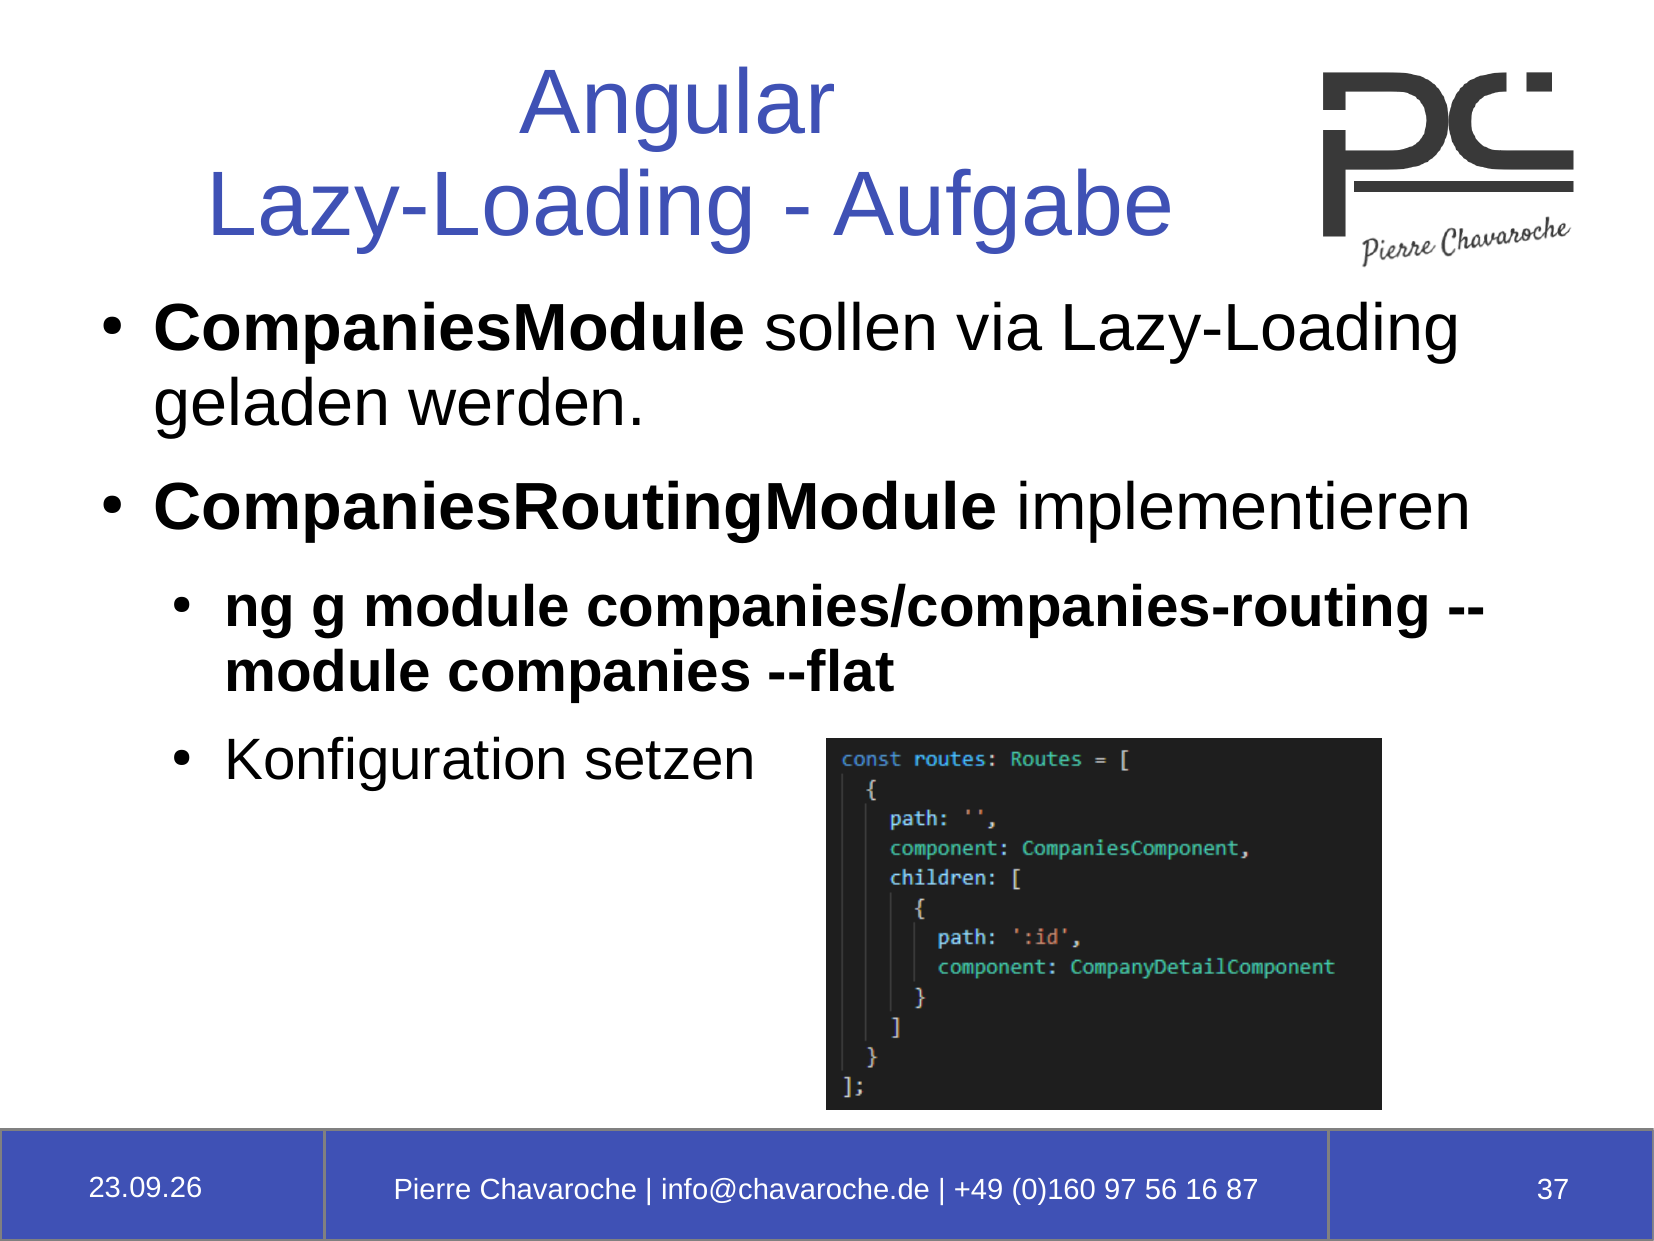

# Angular Lazy-Loading - Aufgabe
CompaniesModule sollen via Lazy-Loading geladen werden.
CompaniesRoutingModule implementieren
ng g module companies/companies-routing --module companies --flat
Konfiguration setzen
Pierre Chavaroche | info@chavaroche.de | +49 (0)160 97 56 16 87
37